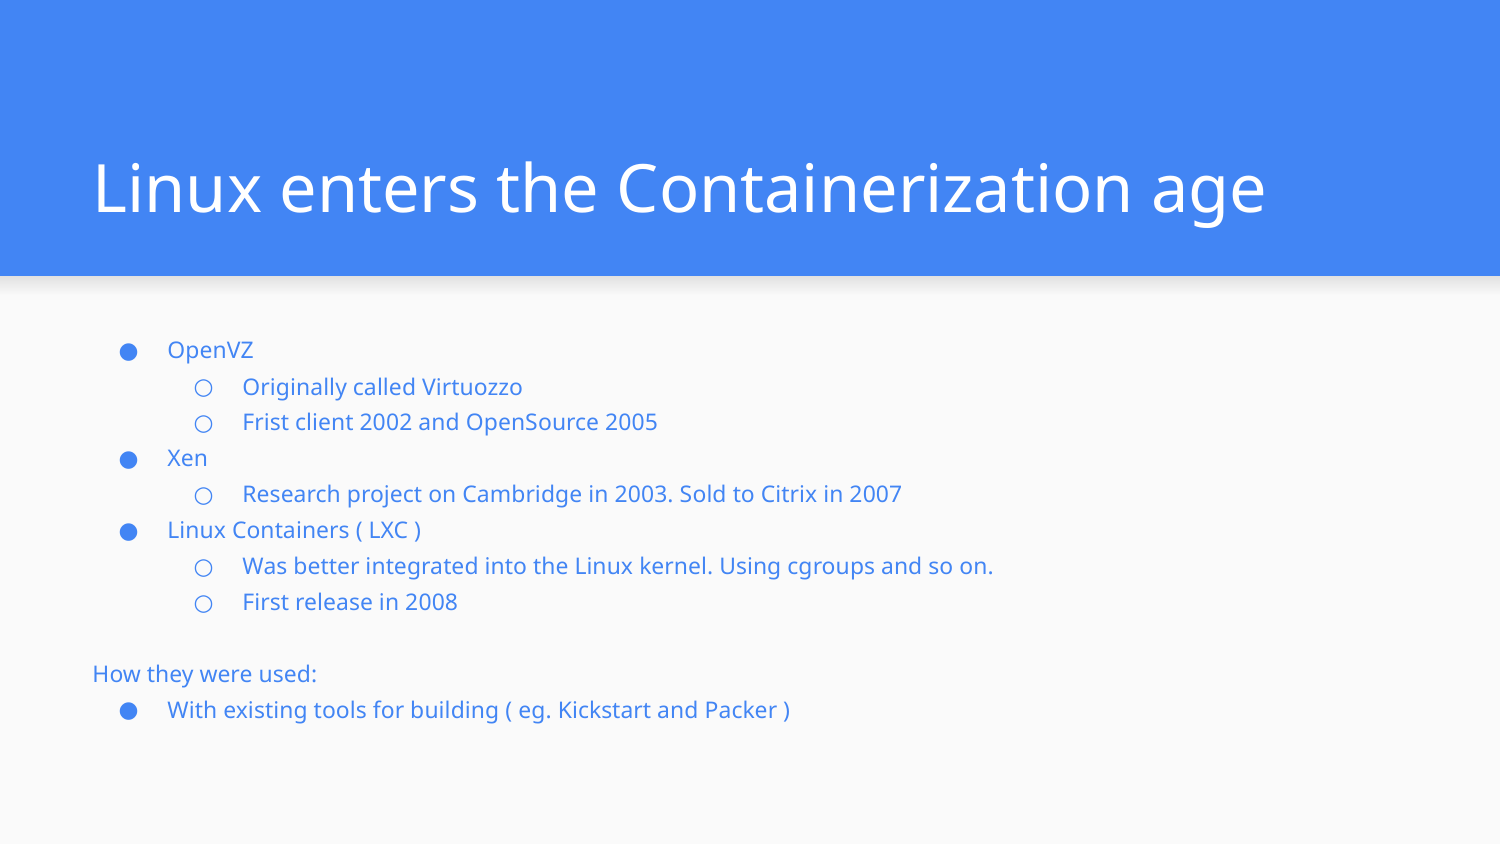

# Linux enters the Containerization age
OpenVZ
Originally called Virtuozzo
Frist client 2002 and OpenSource 2005
Xen
Research project on Cambridge in 2003. Sold to Citrix in 2007
Linux Containers ( LXC )
Was better integrated into the Linux kernel. Using cgroups and so on.
First release in 2008
How they were used:
With existing tools for building ( eg. Kickstart and Packer )